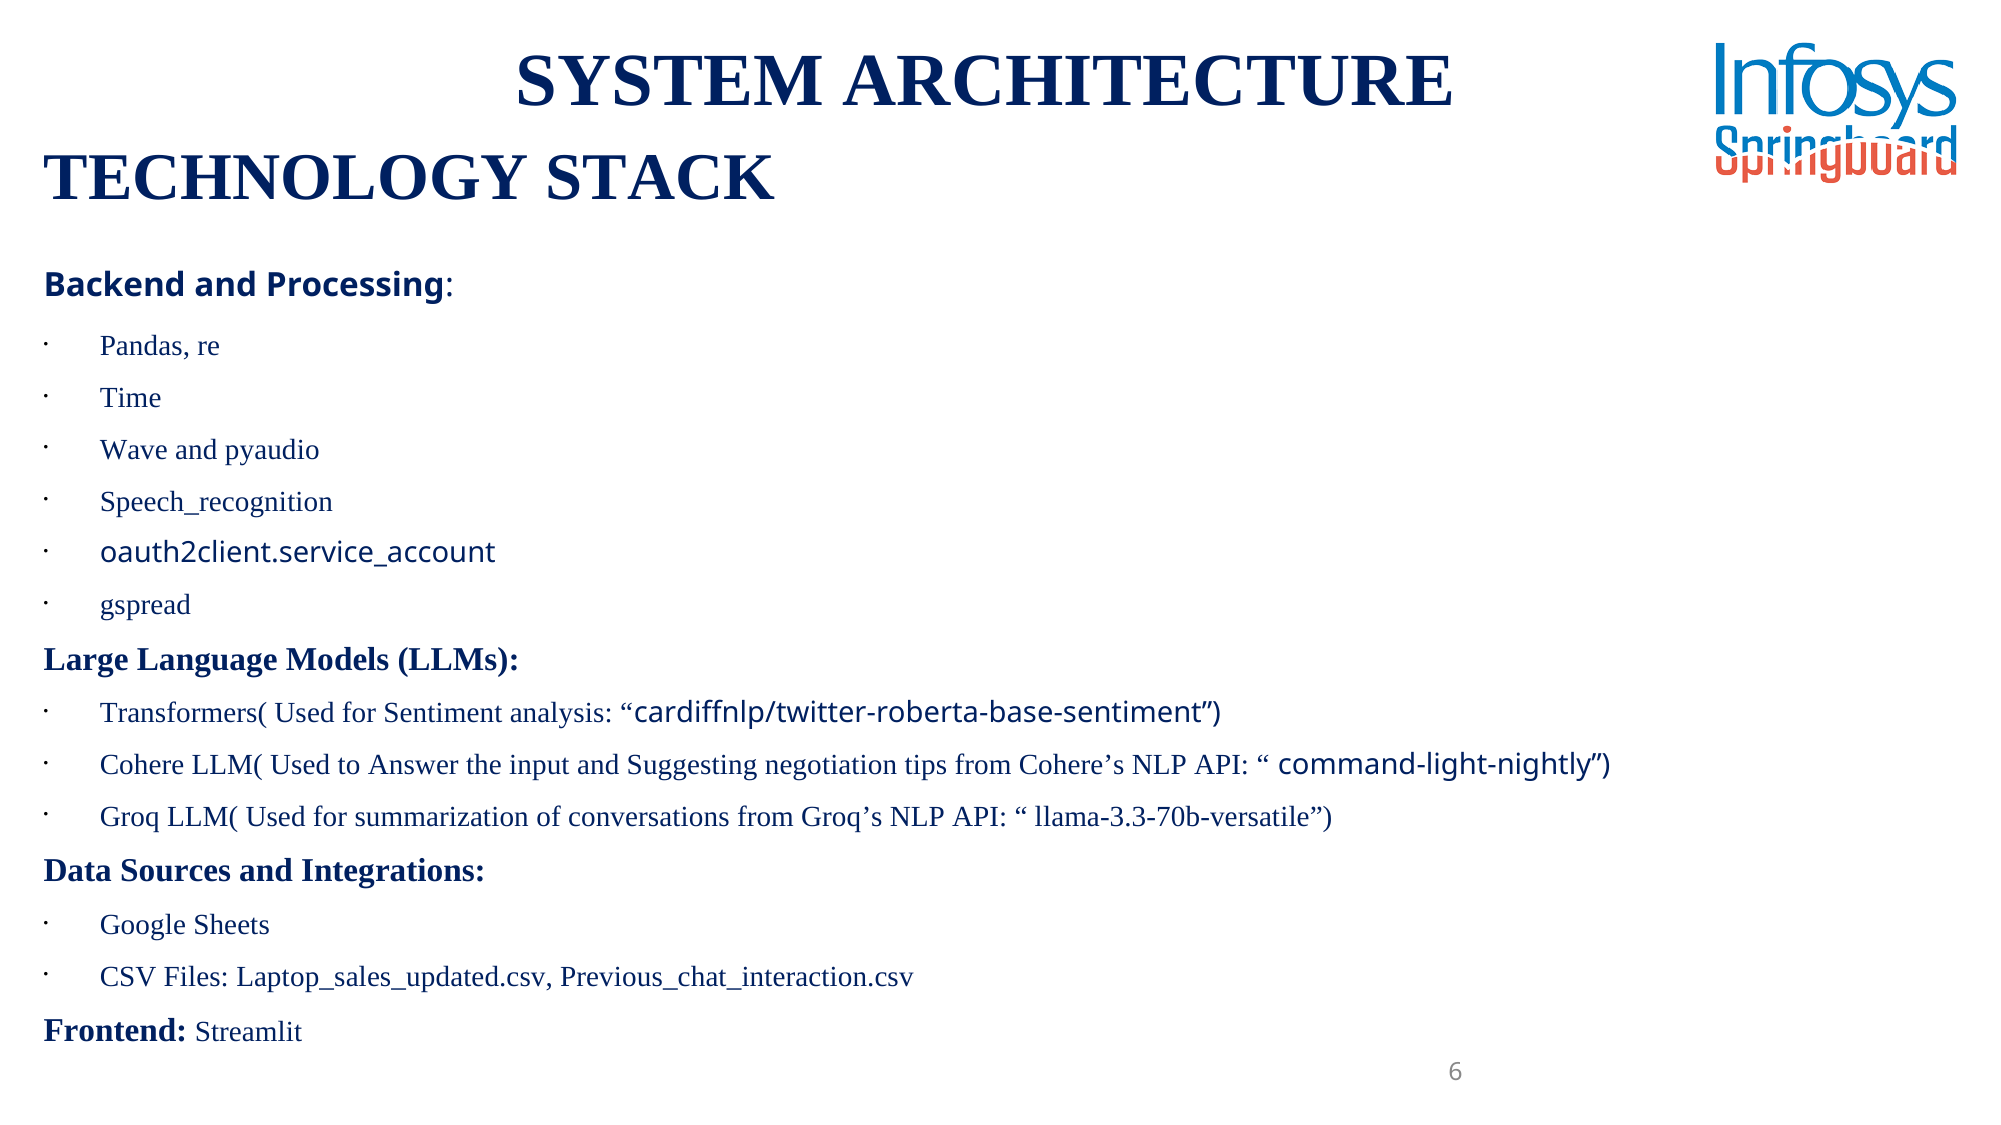

SYSTEM ARCHITECTURE
TECHNOLOGY STACK
Backend and Processing:
Pandas, re
Time
Wave and pyaudio
Speech_recognition
oauth2client.service_account
gspread
Large Language Models (LLMs):
Transformers( Used for Sentiment analysis: “cardiffnlp/twitter-roberta-base-sentiment”)
Cohere LLM( Used to Answer the input and Suggesting negotiation tips from Cohere’s NLP API: “ command-light-nightly”)
Groq LLM( Used for summarization of conversations from Groq’s NLP API: “ llama-3.3-70b-versatile”)
Data Sources and Integrations:
Google Sheets
CSV Files: Laptop_sales_updated.csv, Previous_chat_interaction.csv
Frontend: Streamlit